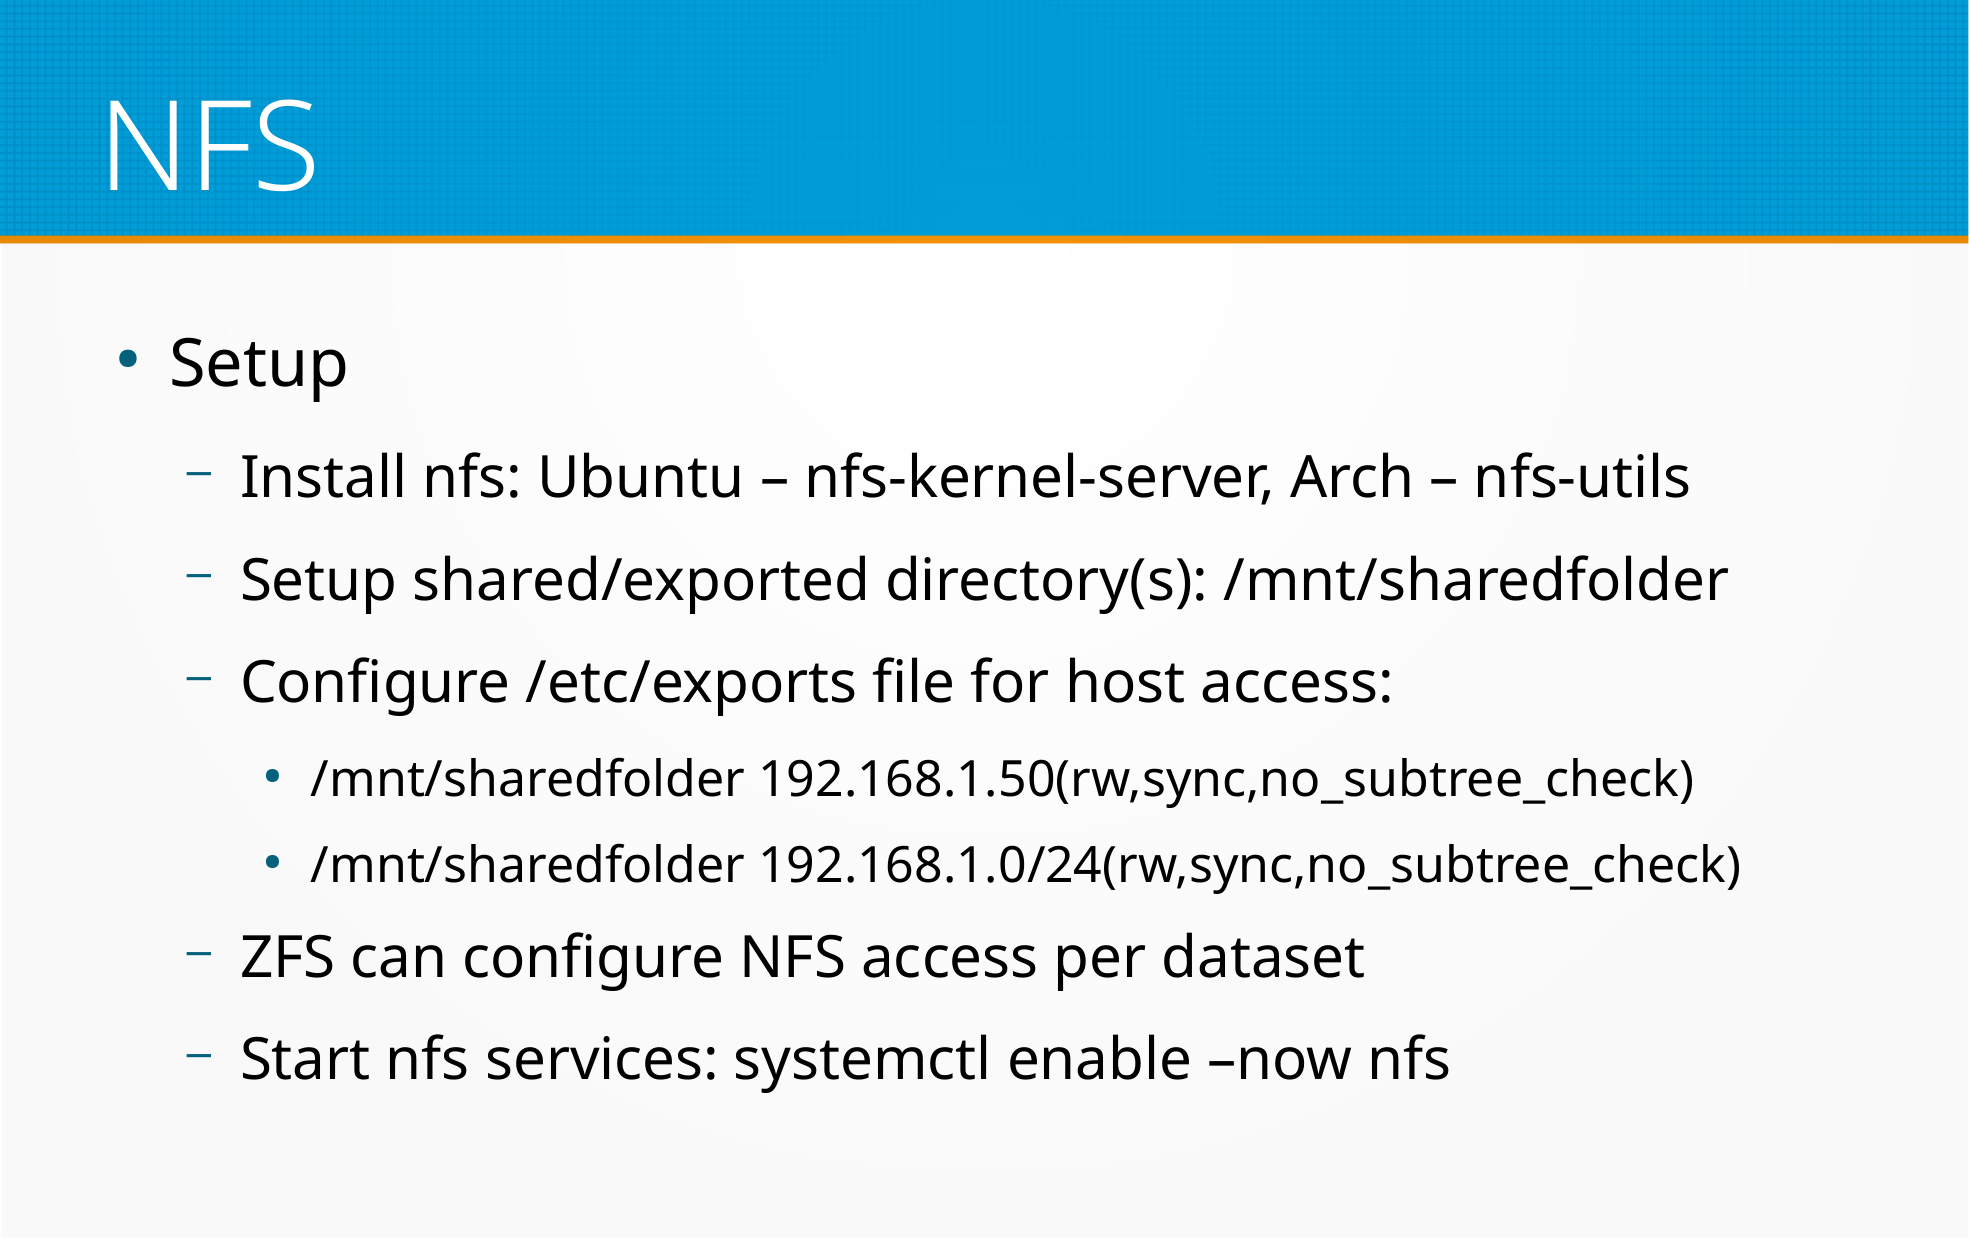

# NFS
Setup
Install nfs: Ubuntu – nfs-kernel-server, Arch – nfs-utils
Setup shared/exported directory(s): /mnt/sharedfolder
Configure /etc/exports file for host access:
/mnt/sharedfolder 192.168.1.50(rw,sync,no_subtree_check)
/mnt/sharedfolder 192.168.1.0/24(rw,sync,no_subtree_check)
ZFS can configure NFS access per dataset
Start nfs services: systemctl enable –now nfs